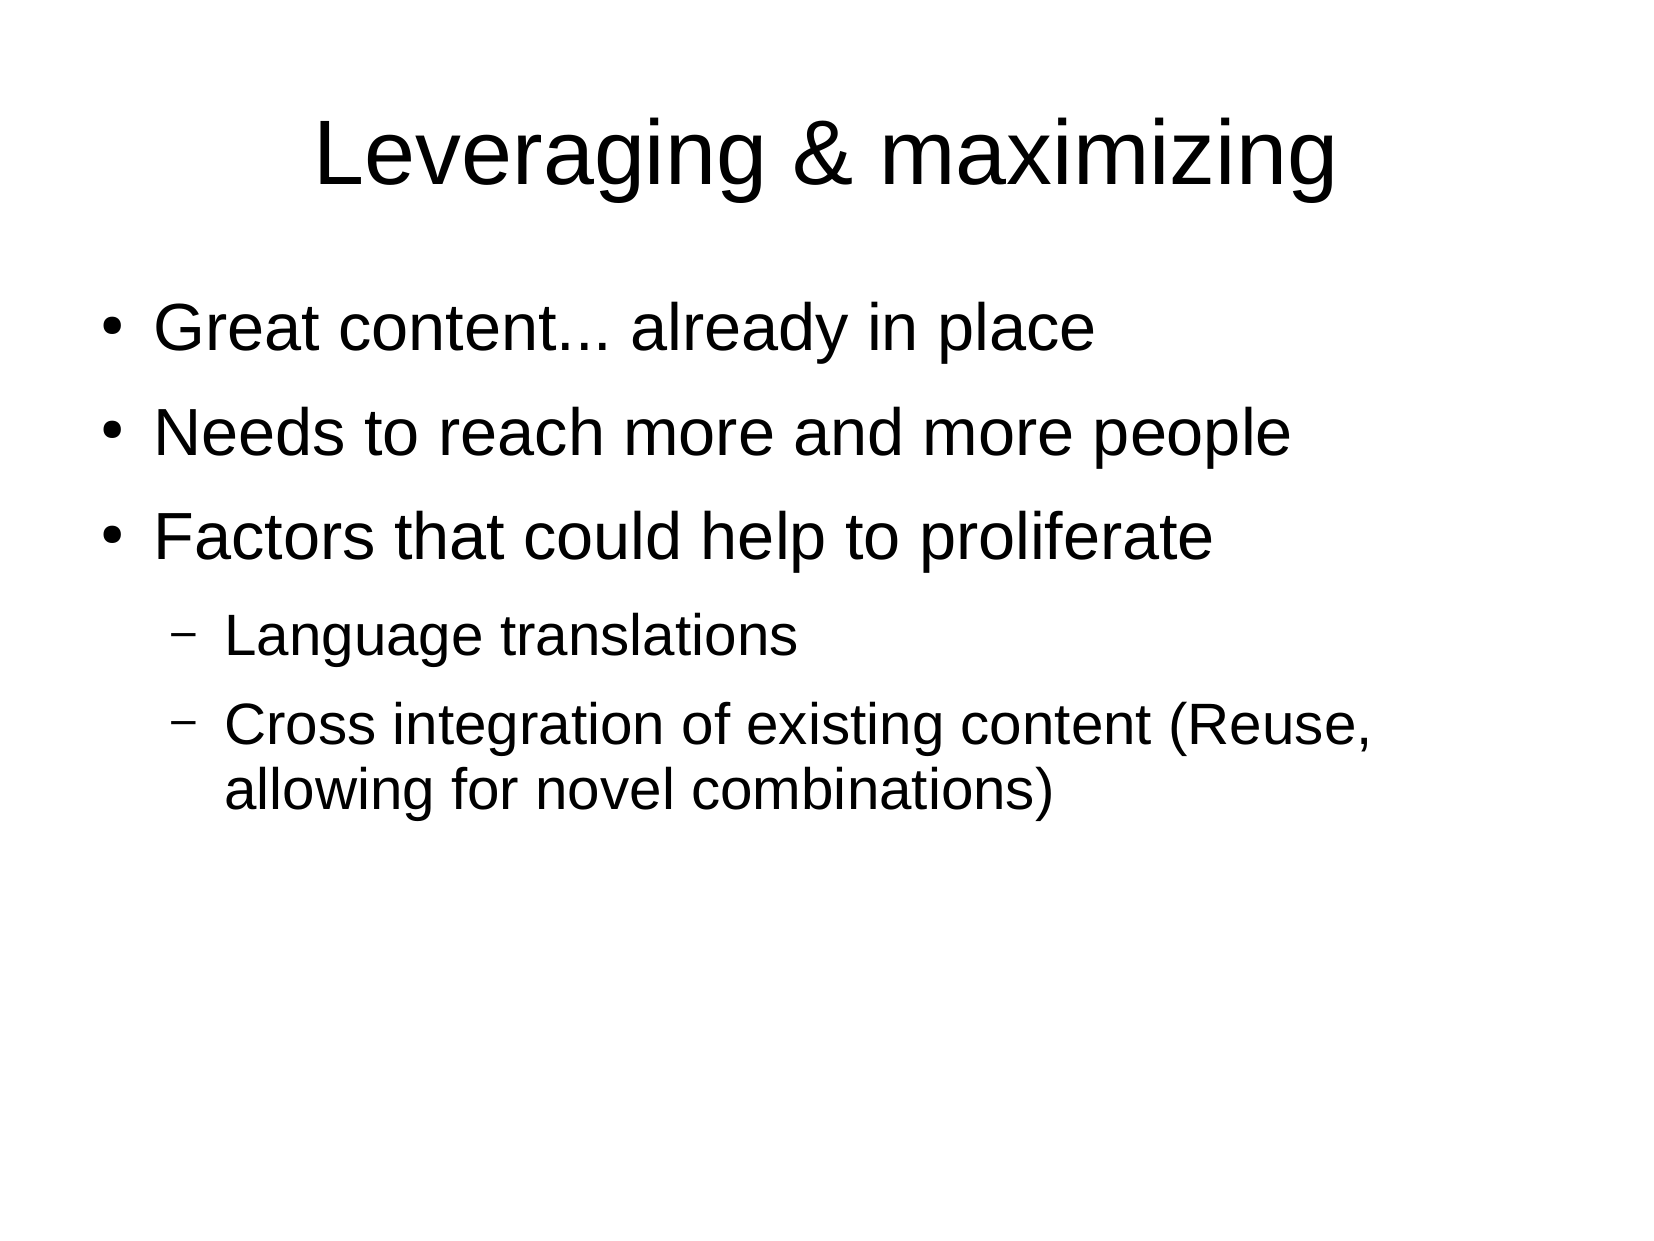

# Leveraging & maximizing
Great content... already in place
Needs to reach more and more people
Factors that could help to proliferate
Language translations
Cross integration of existing content (Reuse, allowing for novel combinations)